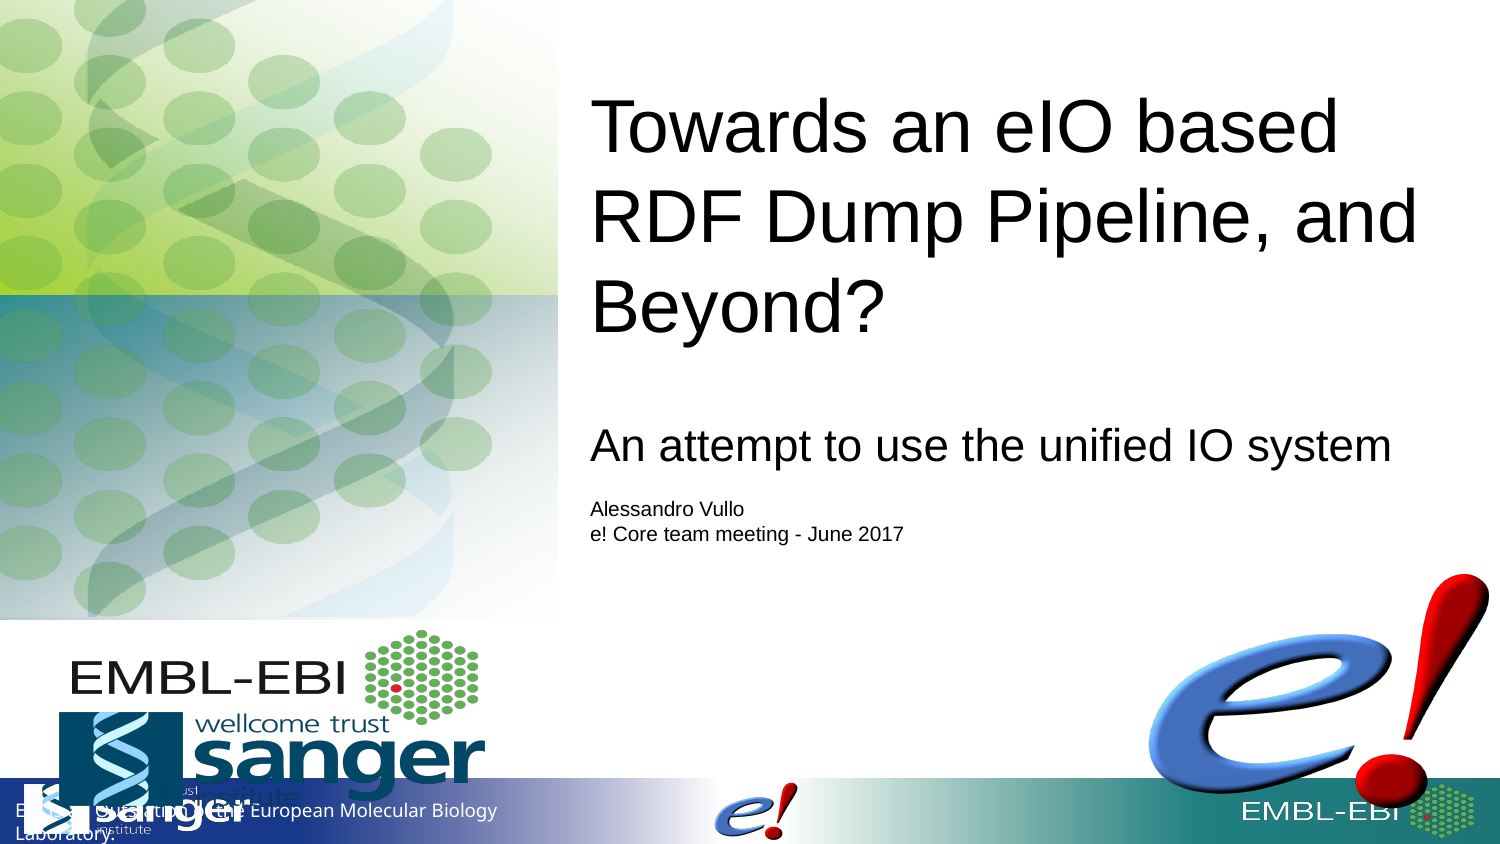

# Towards an eIO based RDF Dump Pipeline, and Beyond?
An attempt to use the unified IO system
Alessandro Vullo
e! Core team meeting - June 2017